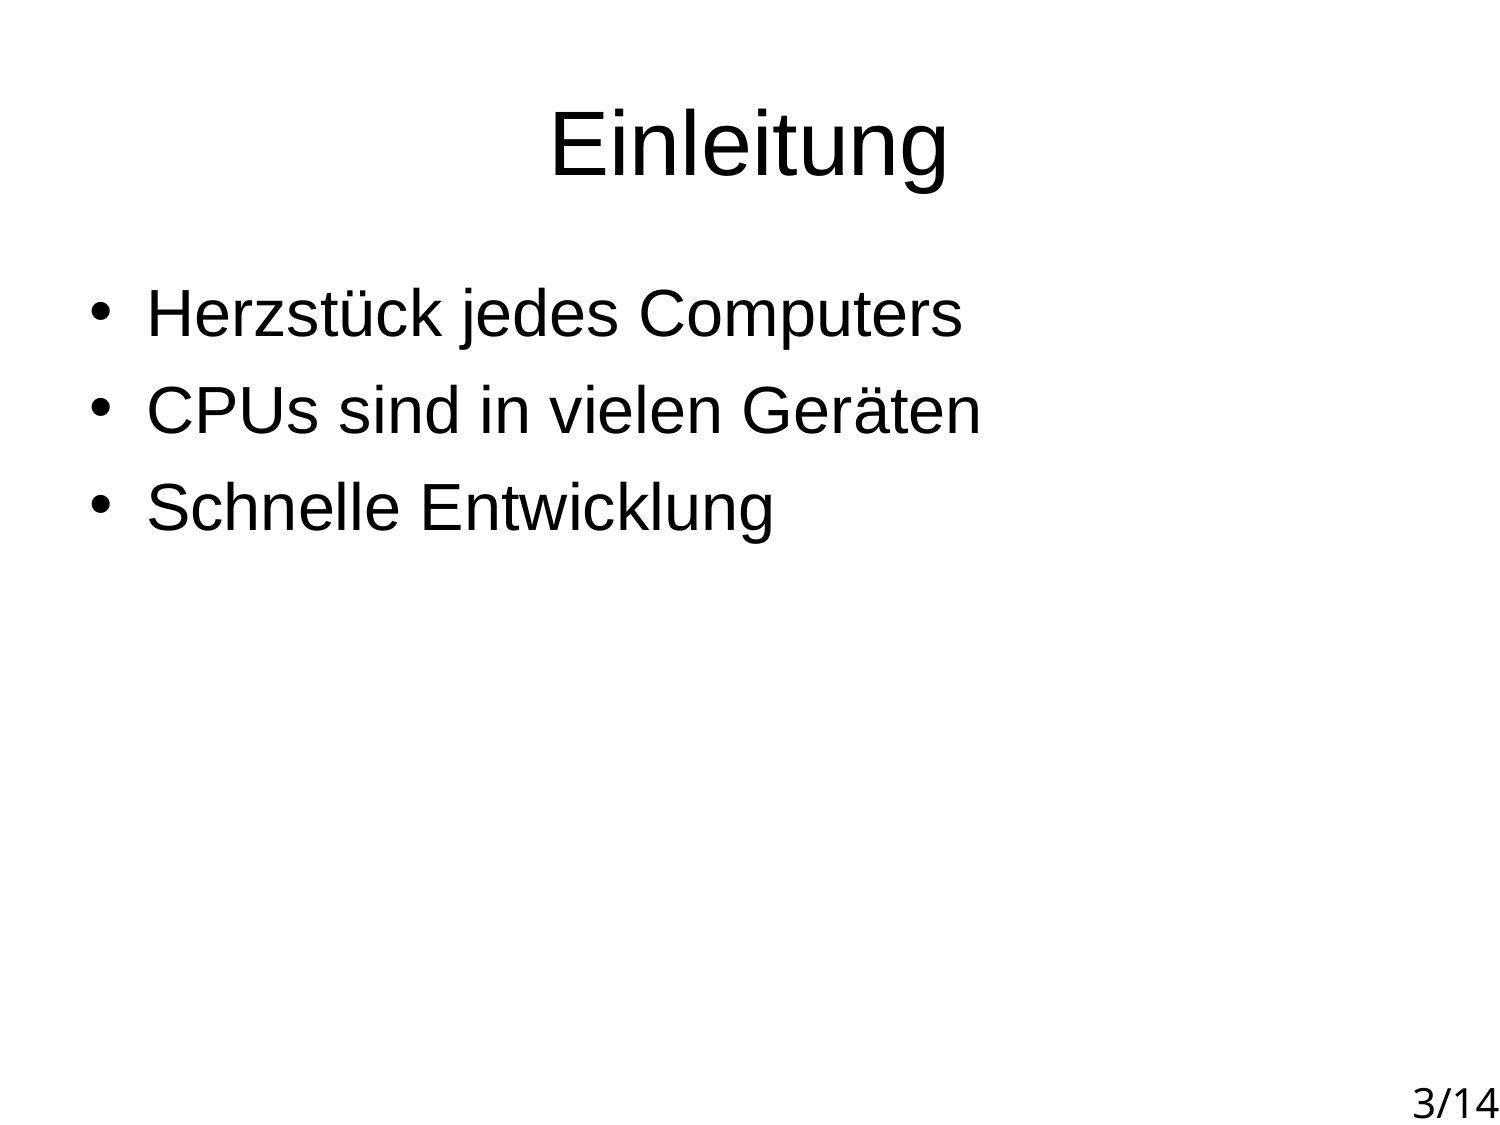

# Einleitung
Herzstück jedes Computers
CPUs sind in vielen Geräten
Schnelle Entwicklung
3